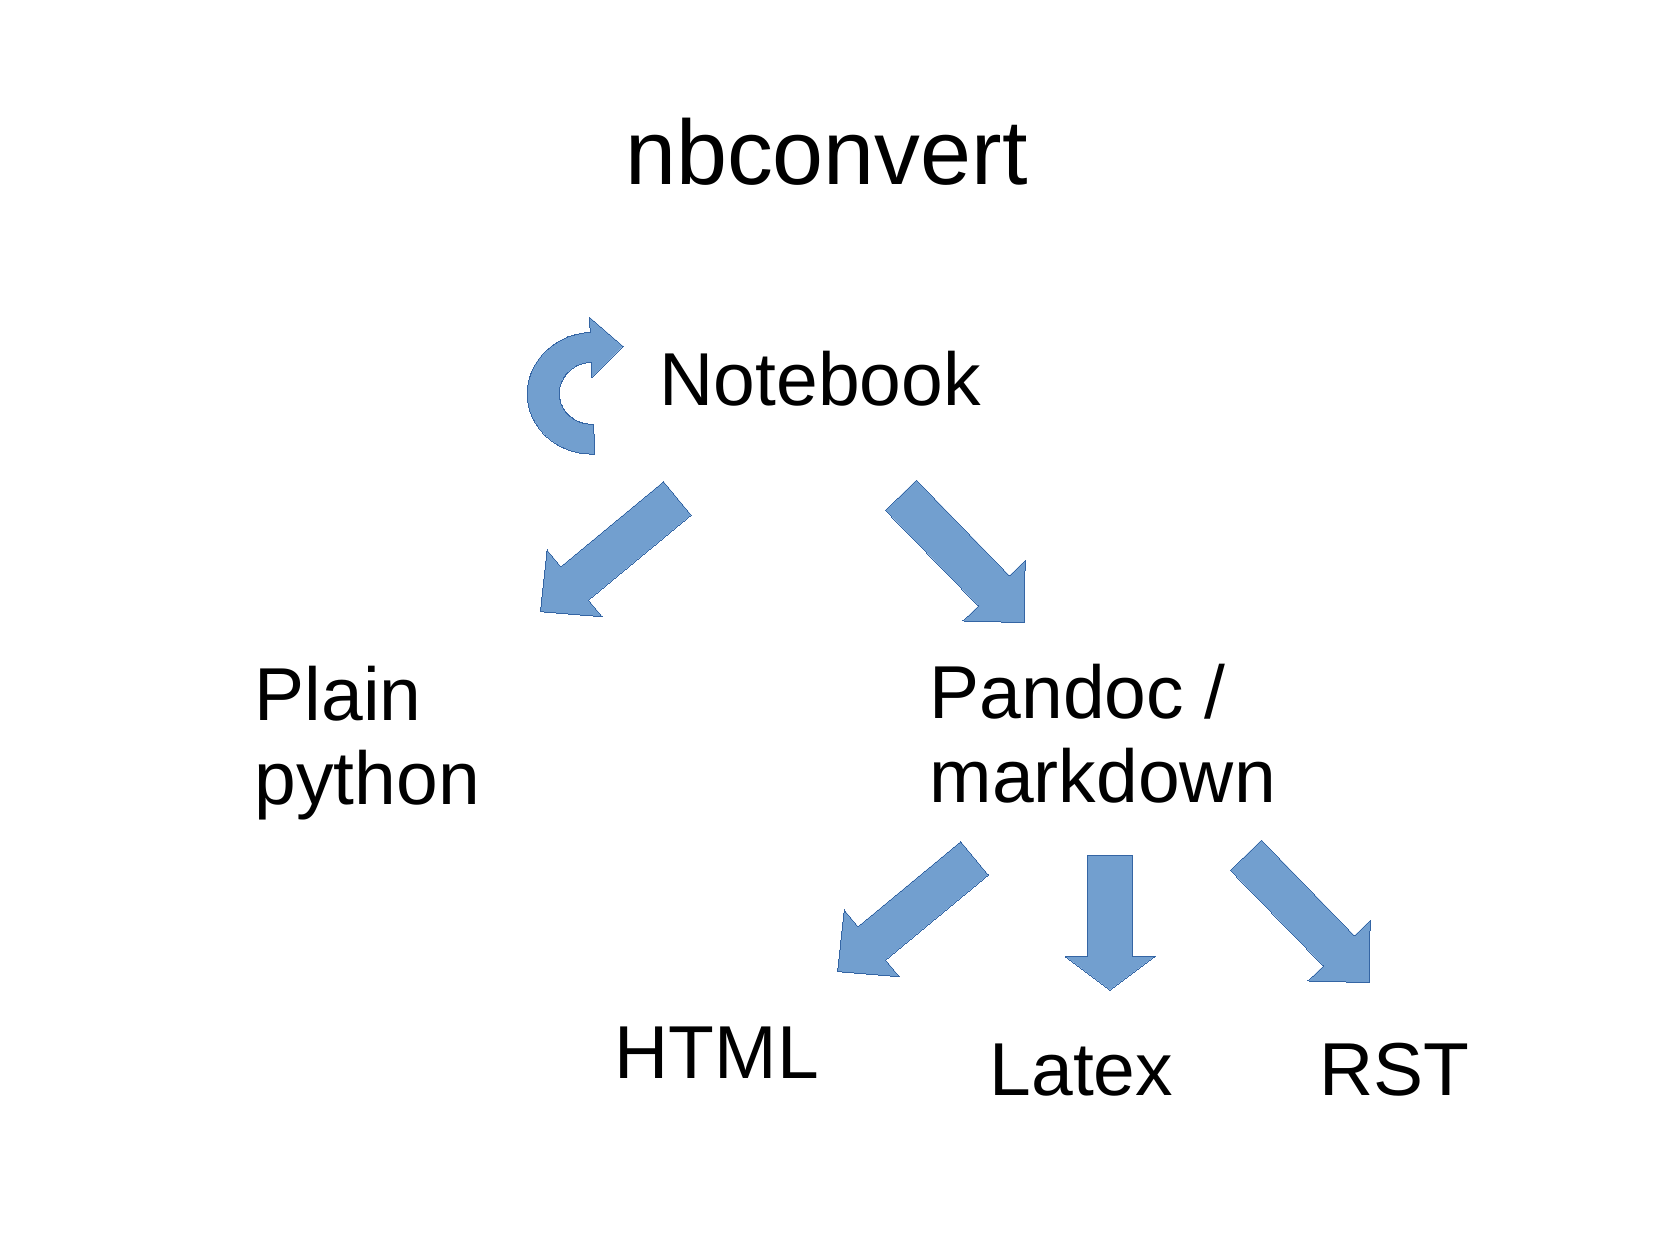

# nbconvert
Notebook
Pandoc / markdown
Plain python
HTML
Latex
RST